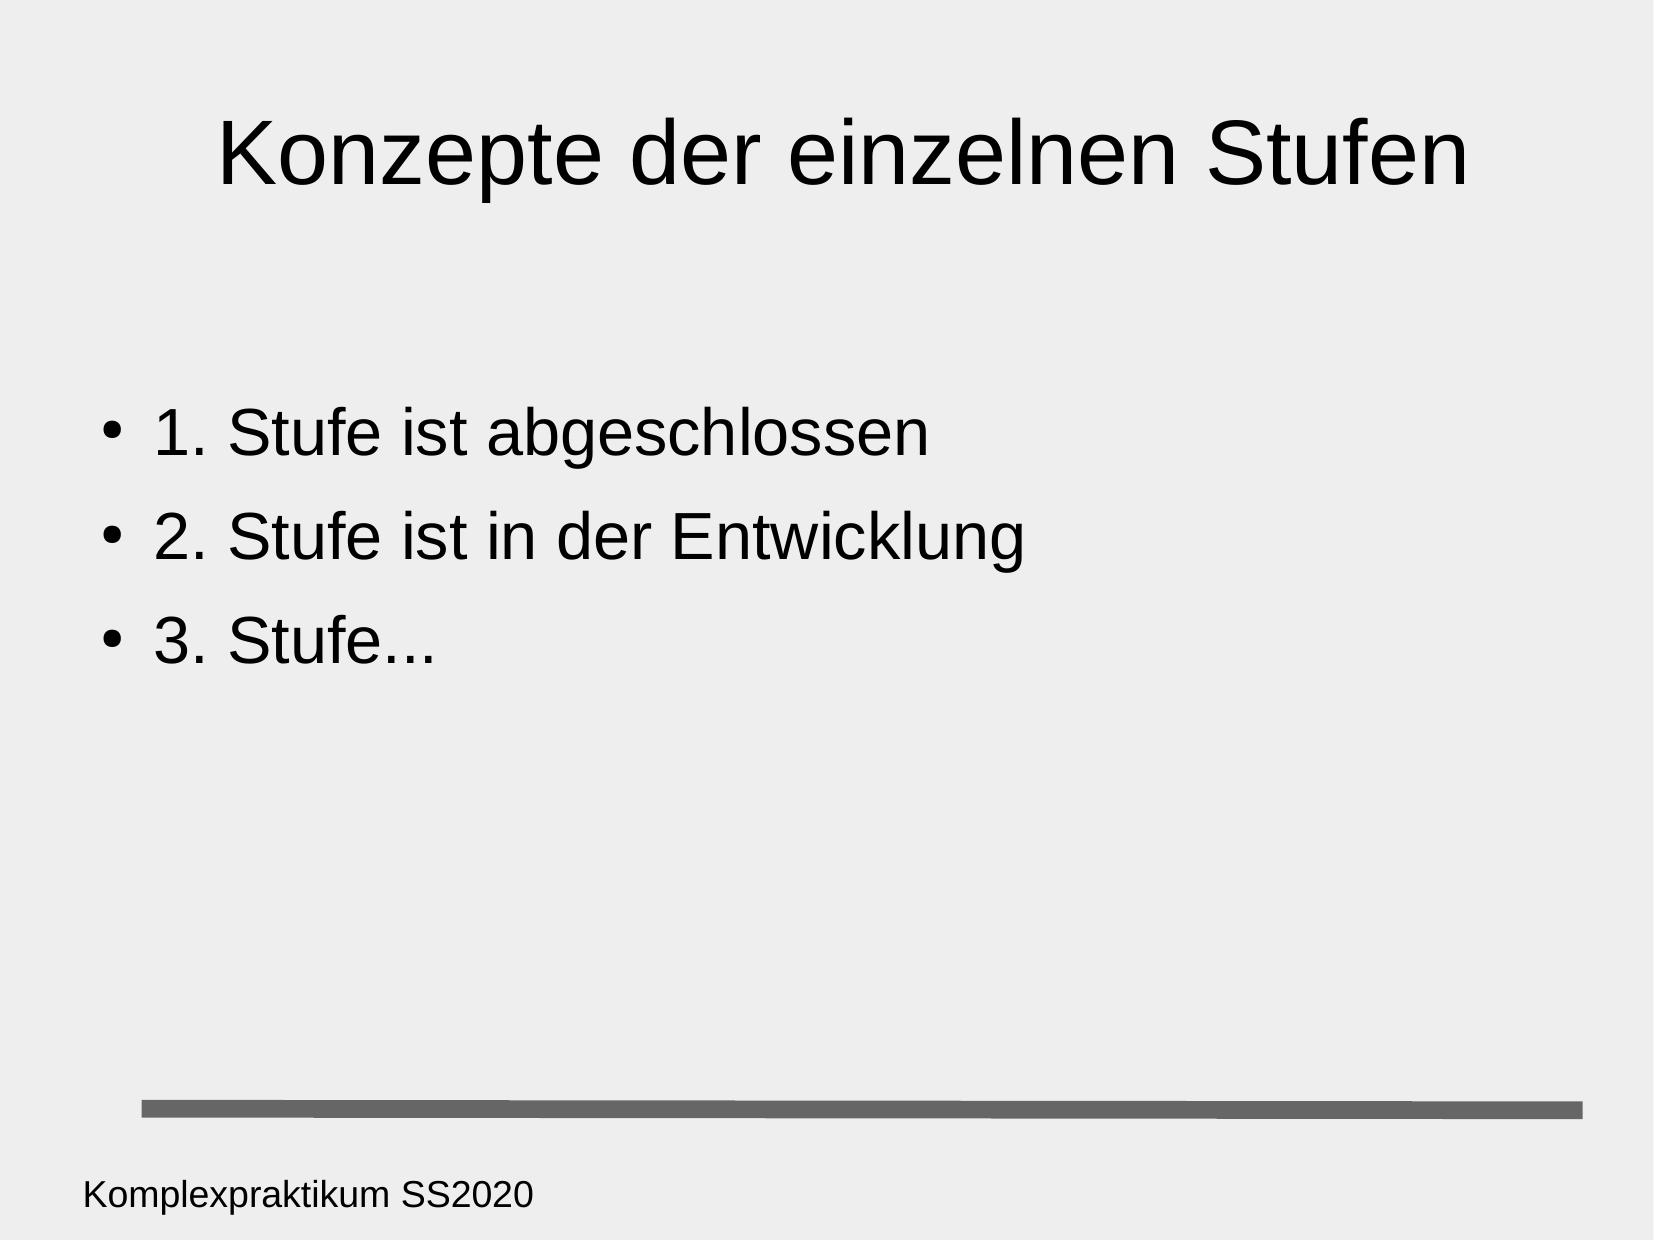

# Konzepte der einzelnen Stufen
1. Stufe ist abgeschlossen
2. Stufe ist in der Entwicklung
3. Stufe...
Komplexpraktikum SS2020